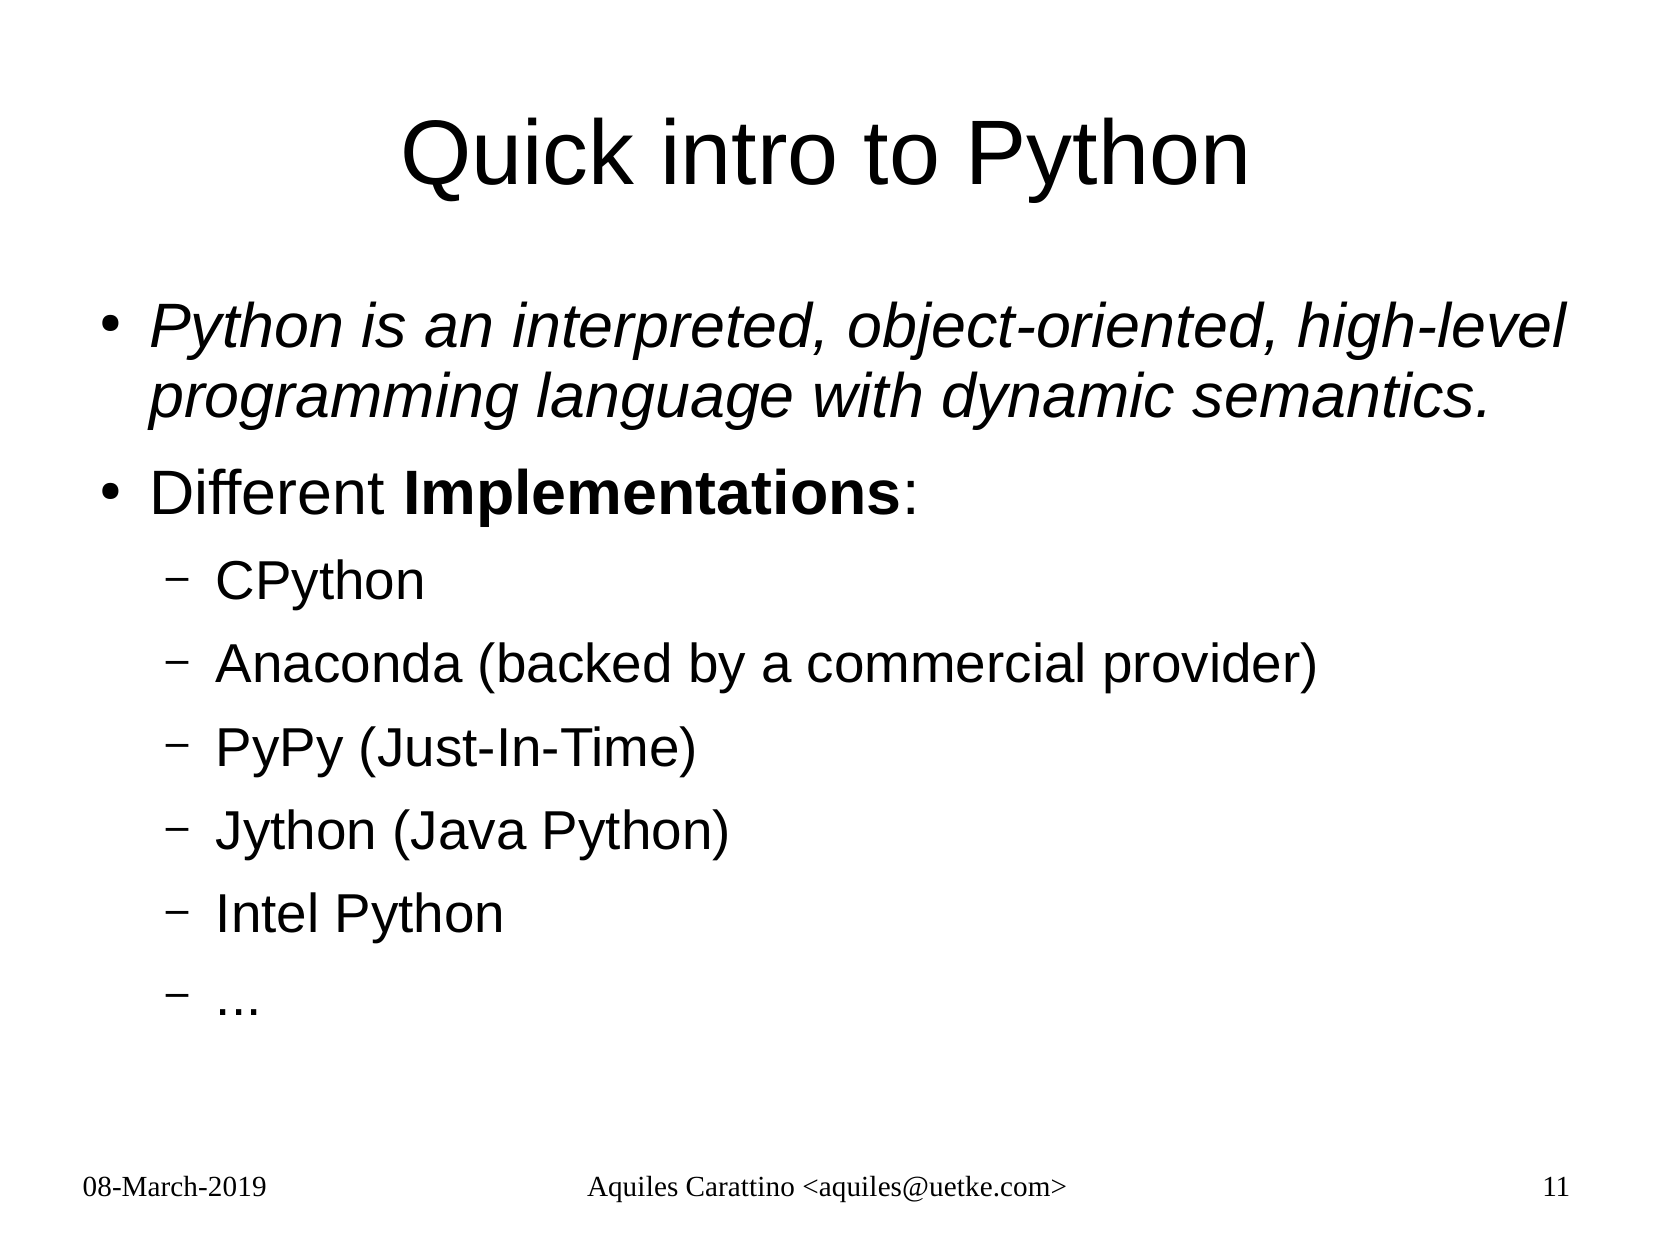

# Quick intro to Python
Python is an interpreted, object-oriented, high-level programming language with dynamic semantics.
Different Implementations:
CPython
Anaconda (backed by a commercial provider)
PyPy (Just-In-Time)
Jython (Java Python)
Intel Python
...
08-March-2019
Aquiles Carattino <aquiles@uetke.com>
11